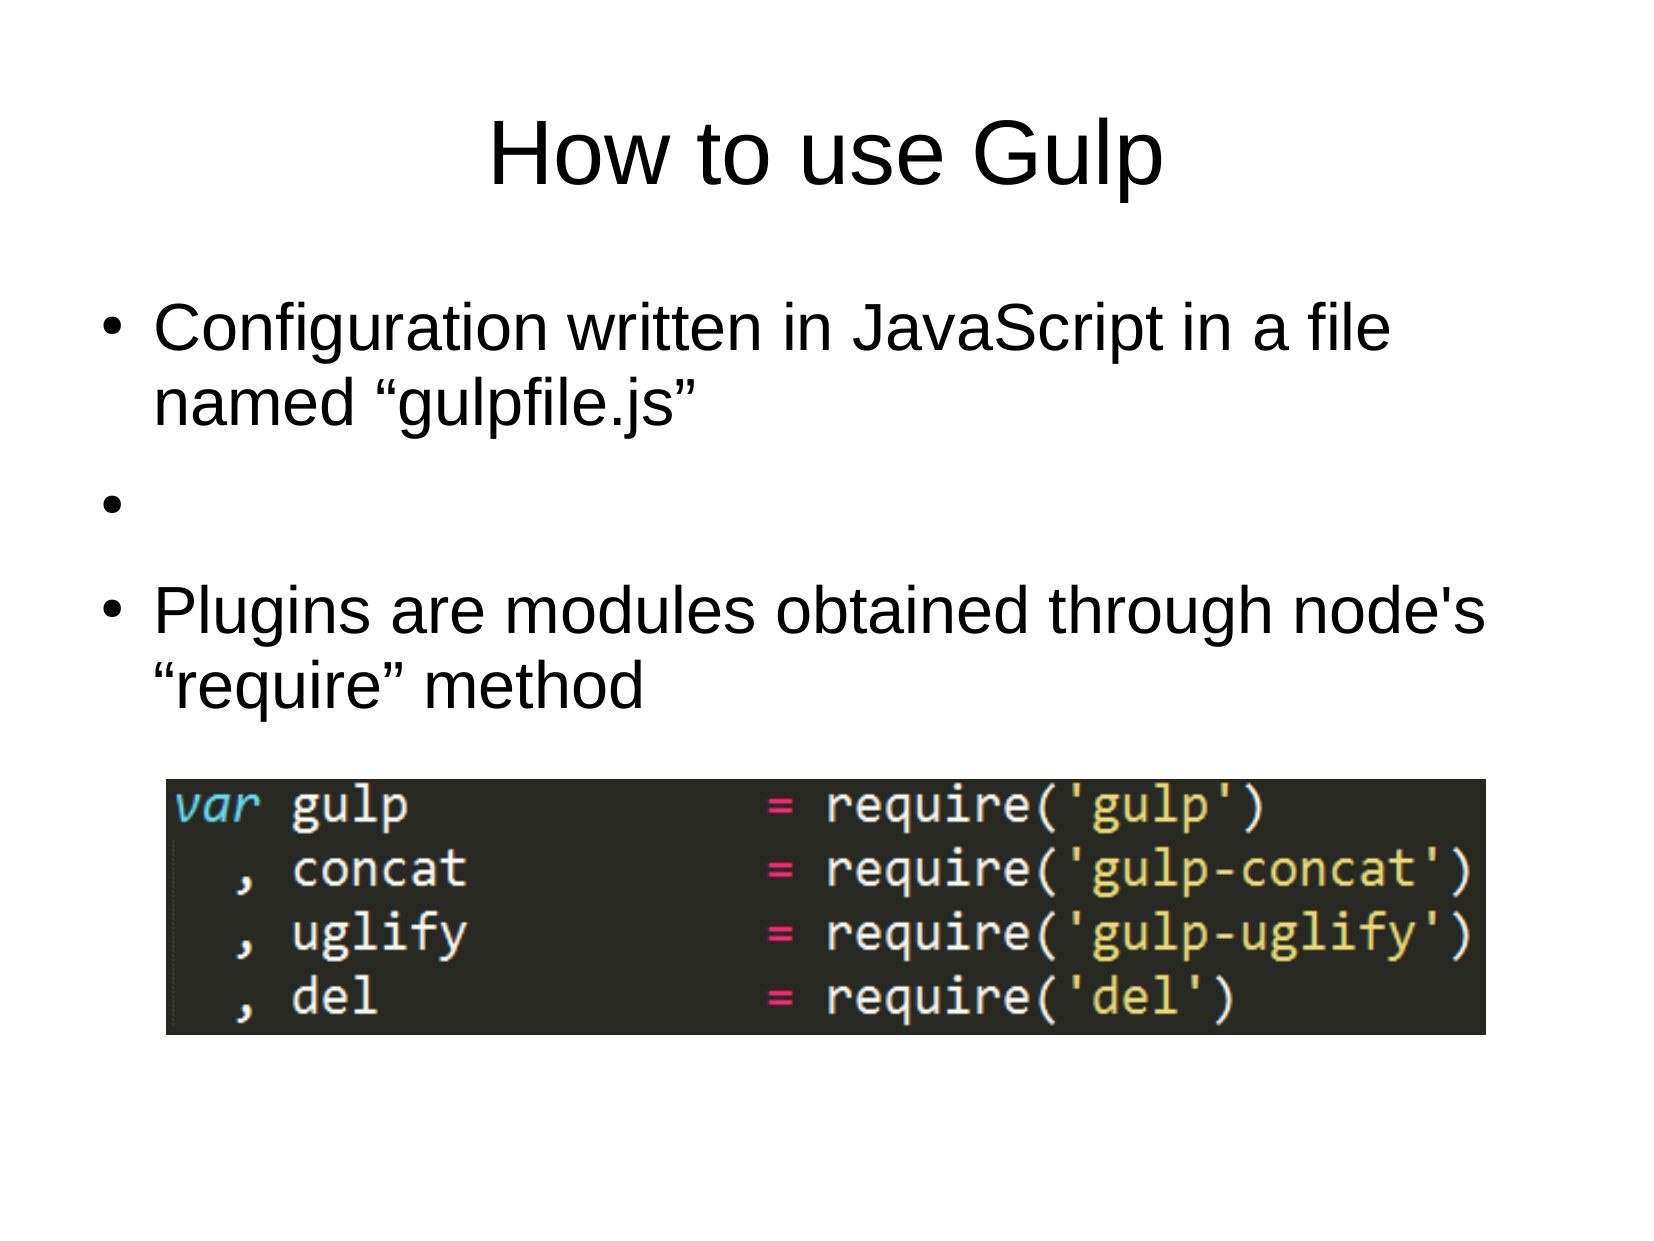

# How to use Gulp
Configuration written in JavaScript in a file named “gulpfile.js”
Plugins are modules obtained through node's “require” method